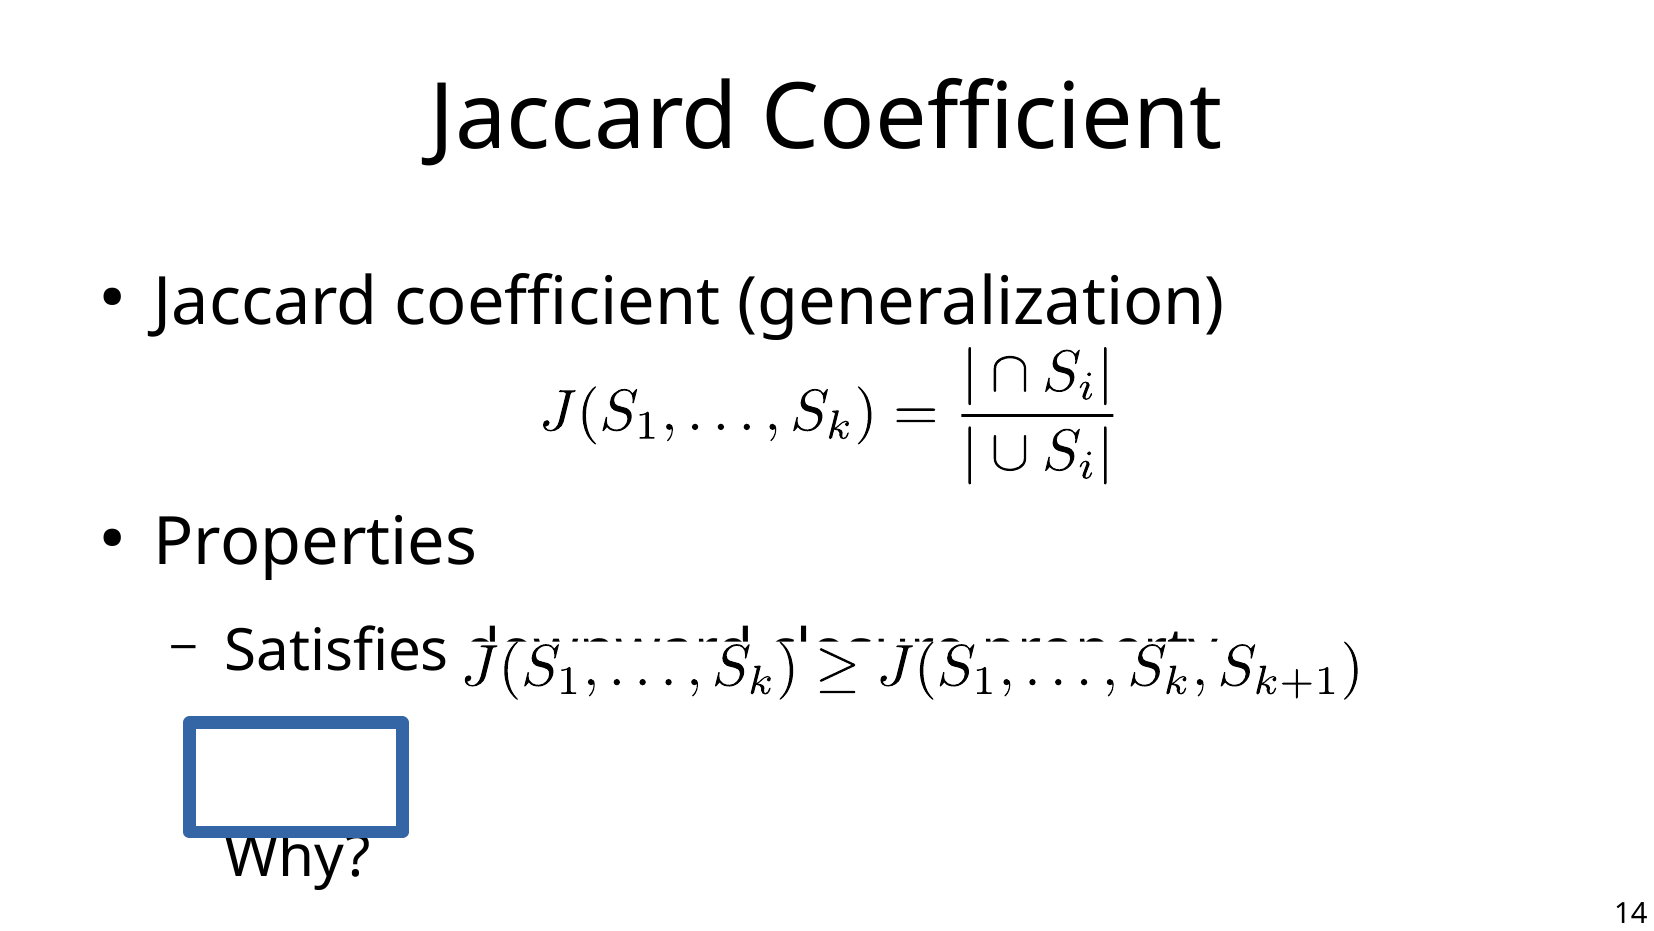

# Jaccard Coefficient
Jaccard coefficient (generalization)
Properties
Satisfies downward closure property
Why?
14